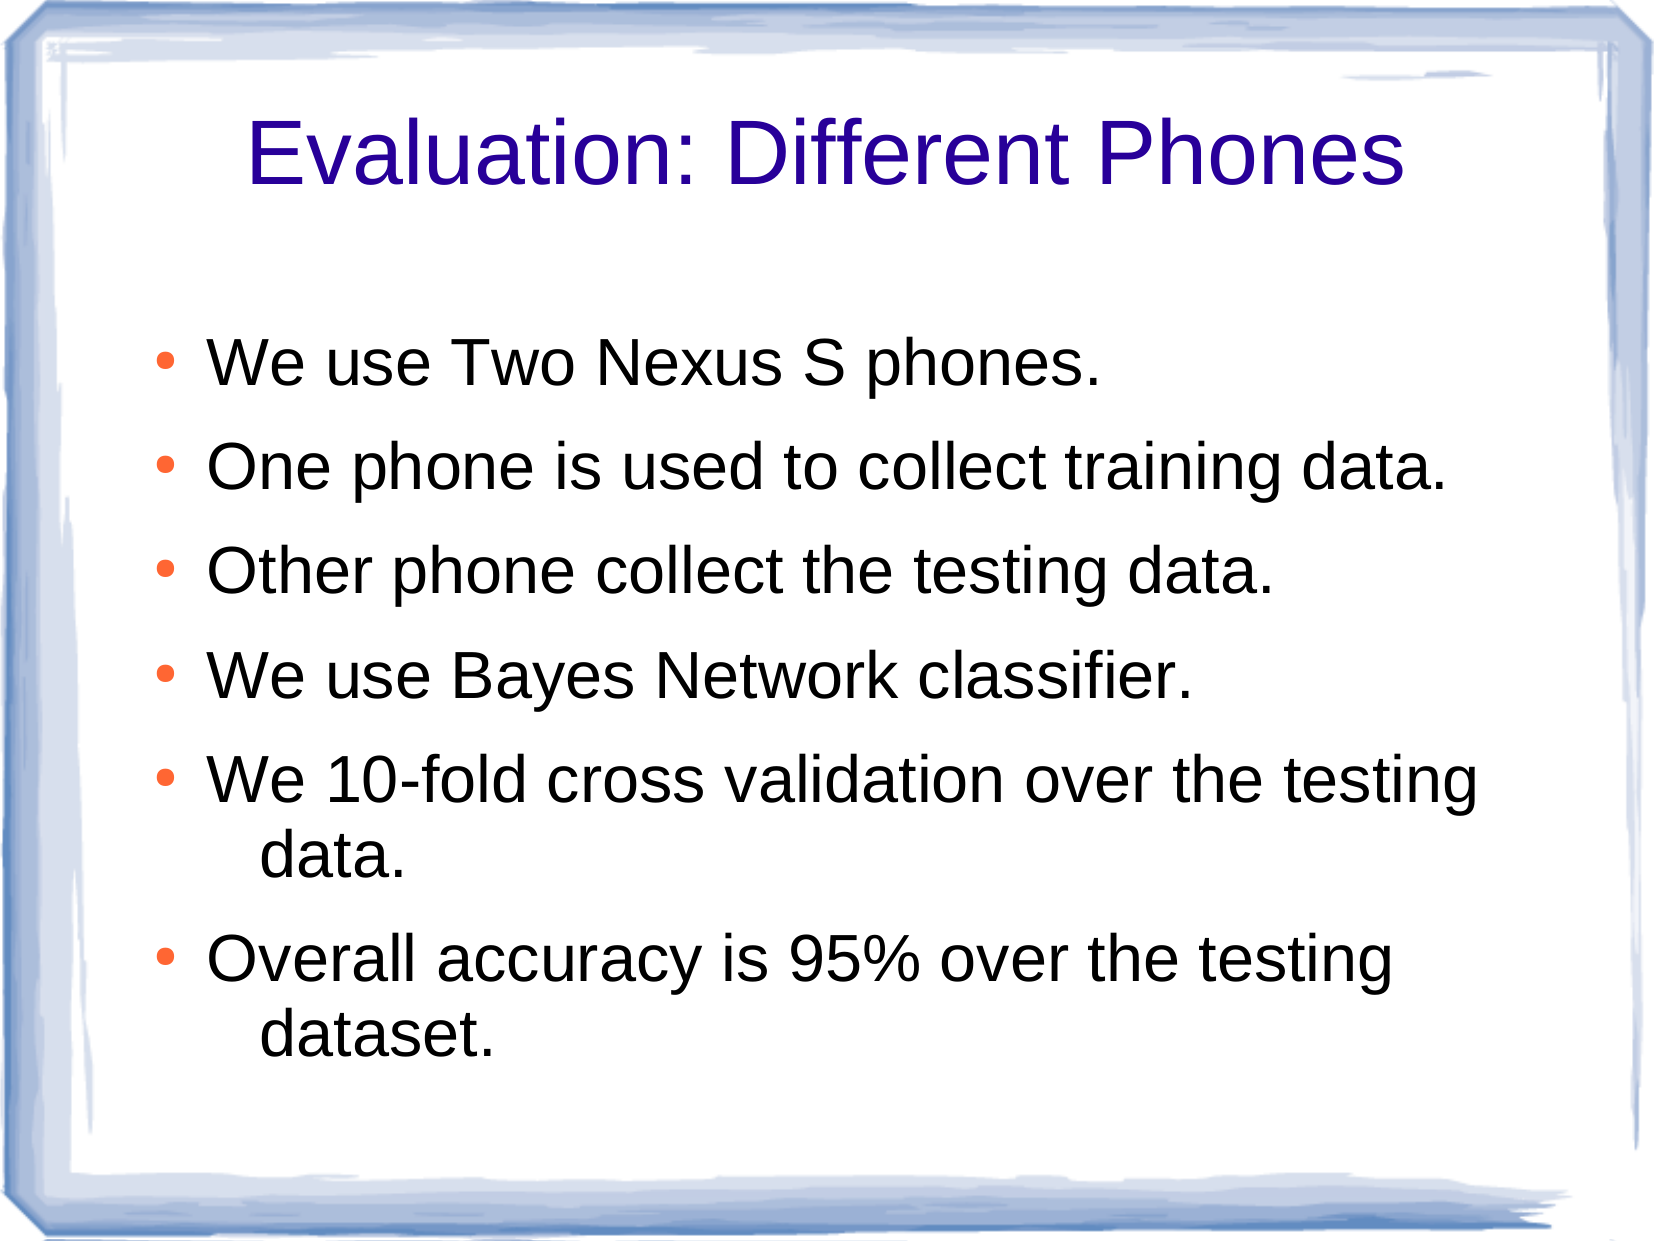

# Evaluation: Different Phones
We use Two Nexus S phones.
One phone is used to collect training data.
Other phone collect the testing data.
We use Bayes Network classifier.
We 10-fold cross validation over the testing data.
Overall accuracy is 95% over the testing dataset.